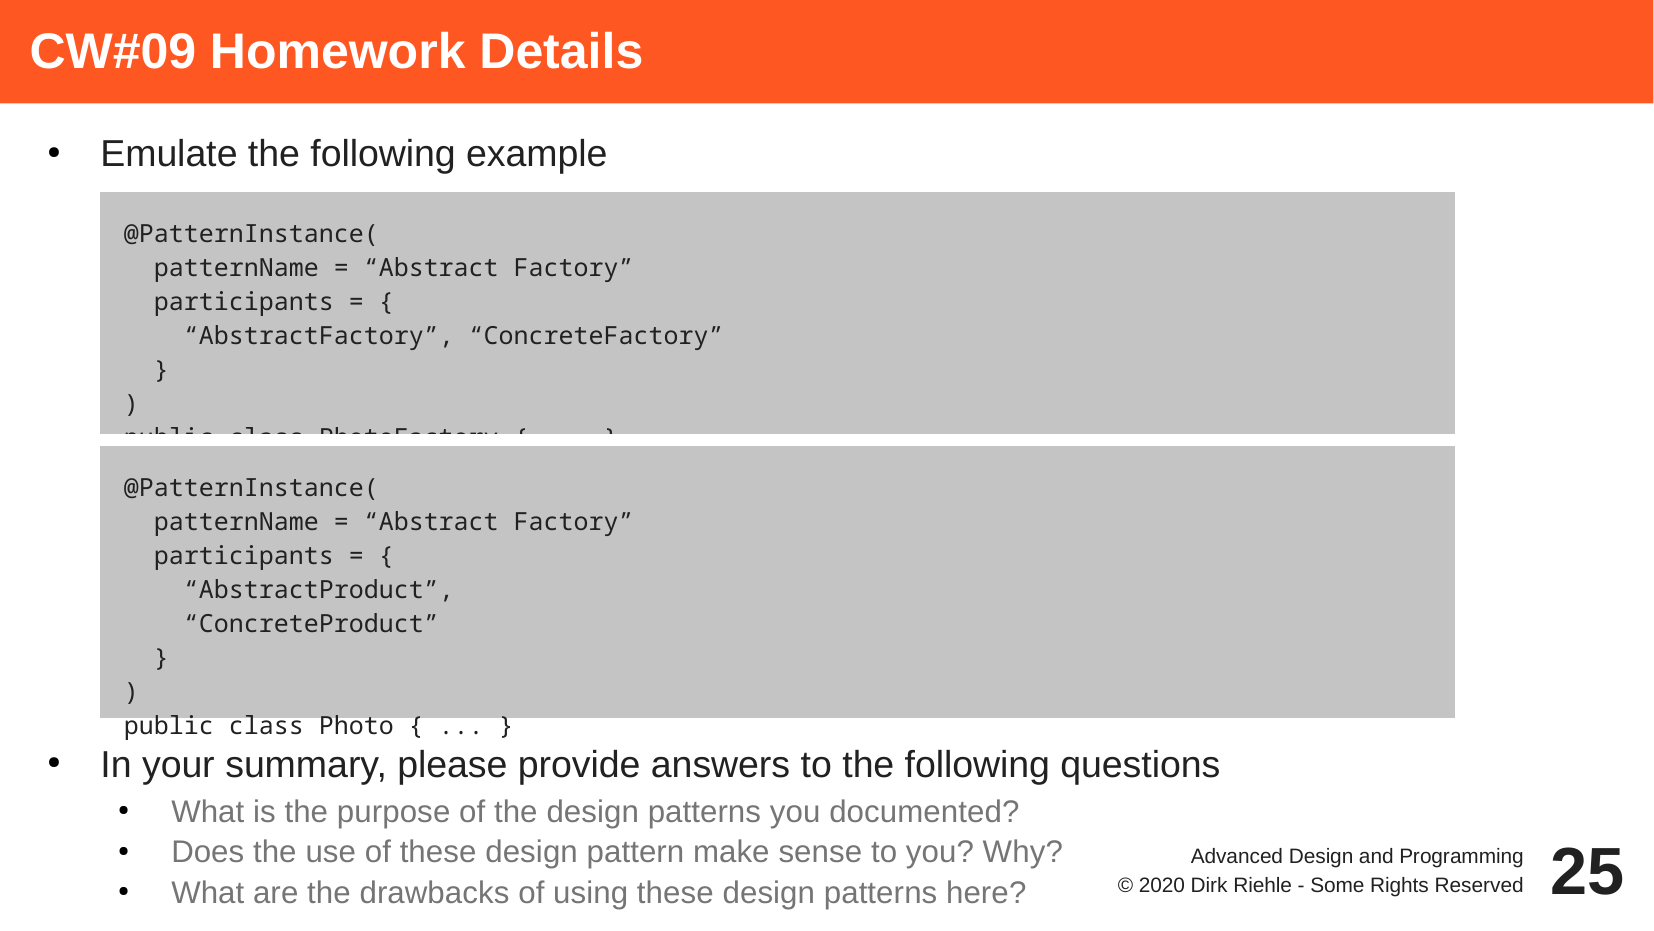

# CW#09 Homework Details
Emulate the following example
In your summary, please provide answers to the following questions
What is the purpose of the design patterns you documented?
Does the use of these design pattern make sense to you? Why?
What are the drawbacks of using these design patterns here?
@PatternInstance(
 patternName = “Abstract Factory”
 participants = {
 “AbstractFactory”, “ConcreteFactory”
 }
)
public class PhotoFactory { ... }
@PatternInstance(
 patternName = “Abstract Factory”
 participants = {
 “AbstractProduct”,
 “ConcreteProduct”
 }
)
public class Photo { ... }
Advanced Design and Programming
25
© 2020 Dirk Riehle - Some Rights Reserved